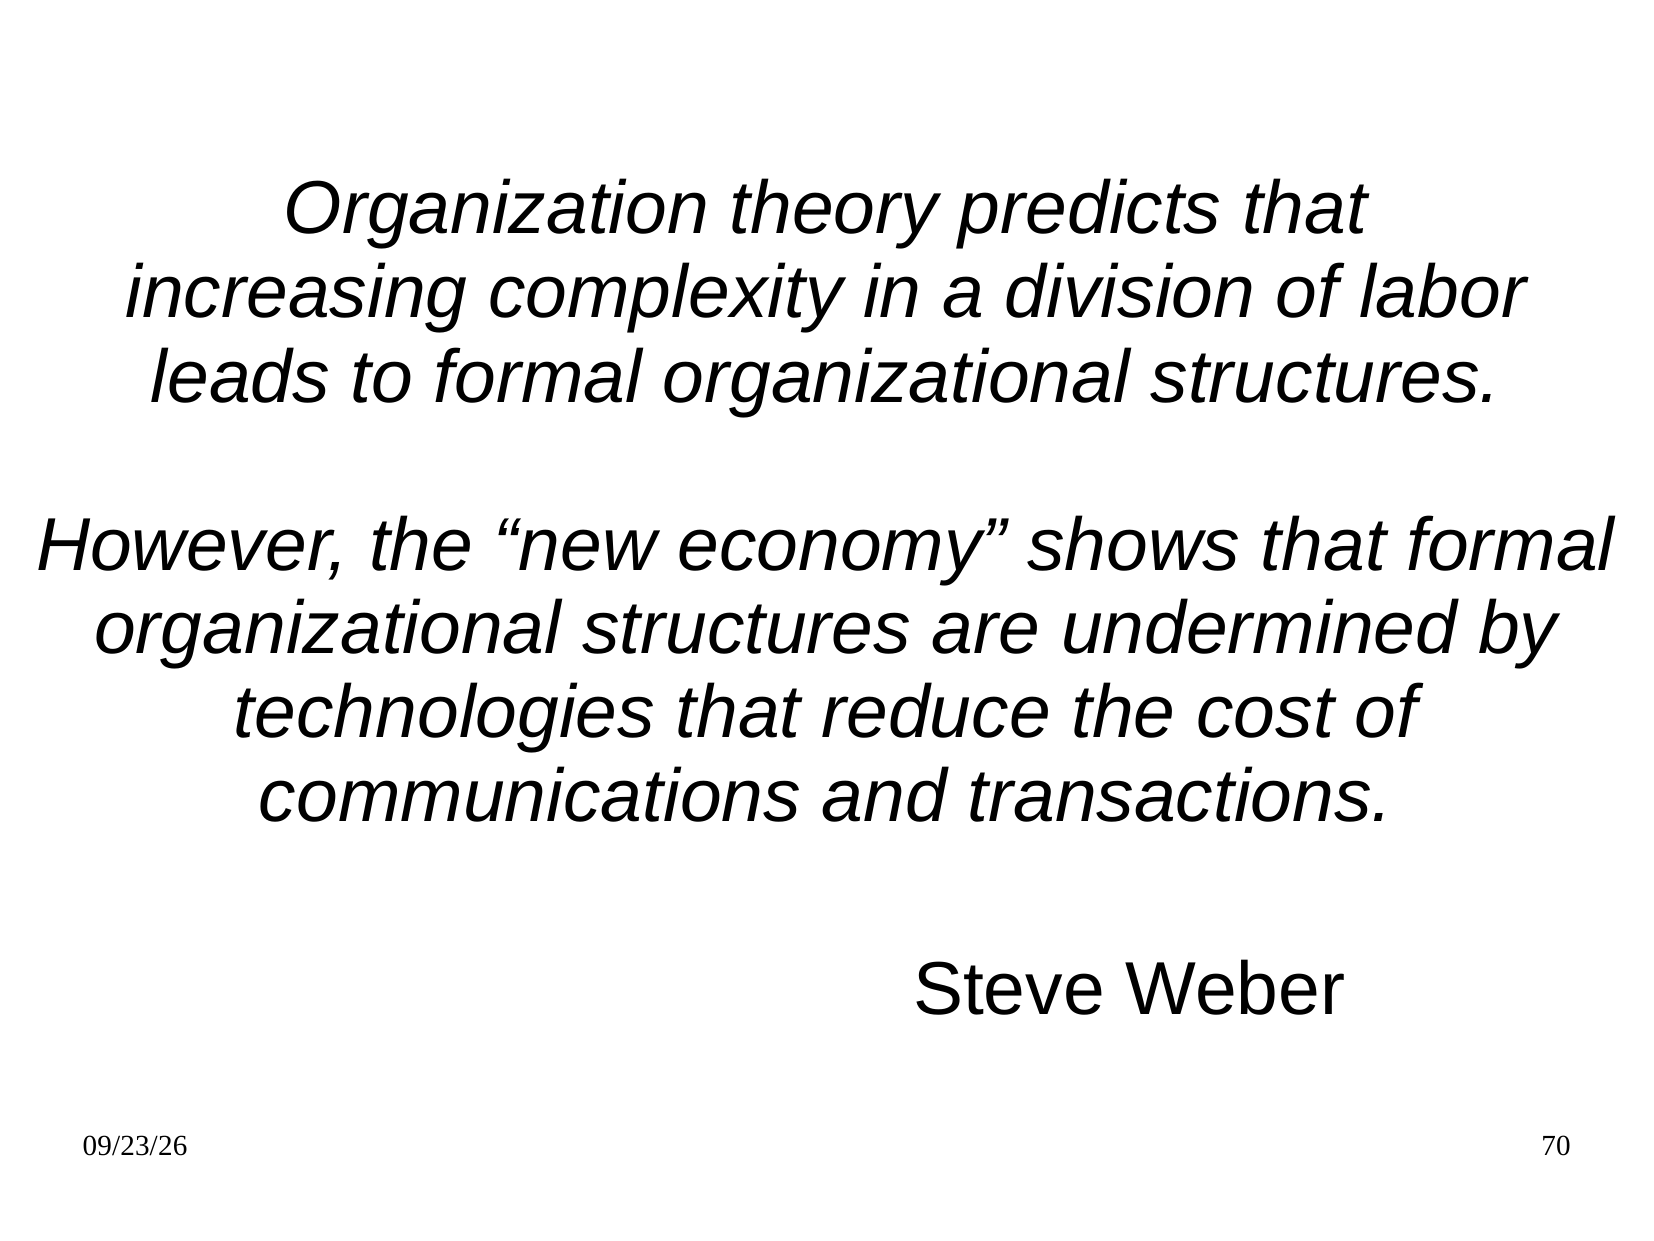

# Organization theory predicts that increasing complexity in a division of labor leads to formal organizational structures.
However, the “new economy” shows that formal organizational structures are undermined by technologies that reduce the cost of communications and transactions.
Steve Weber
70